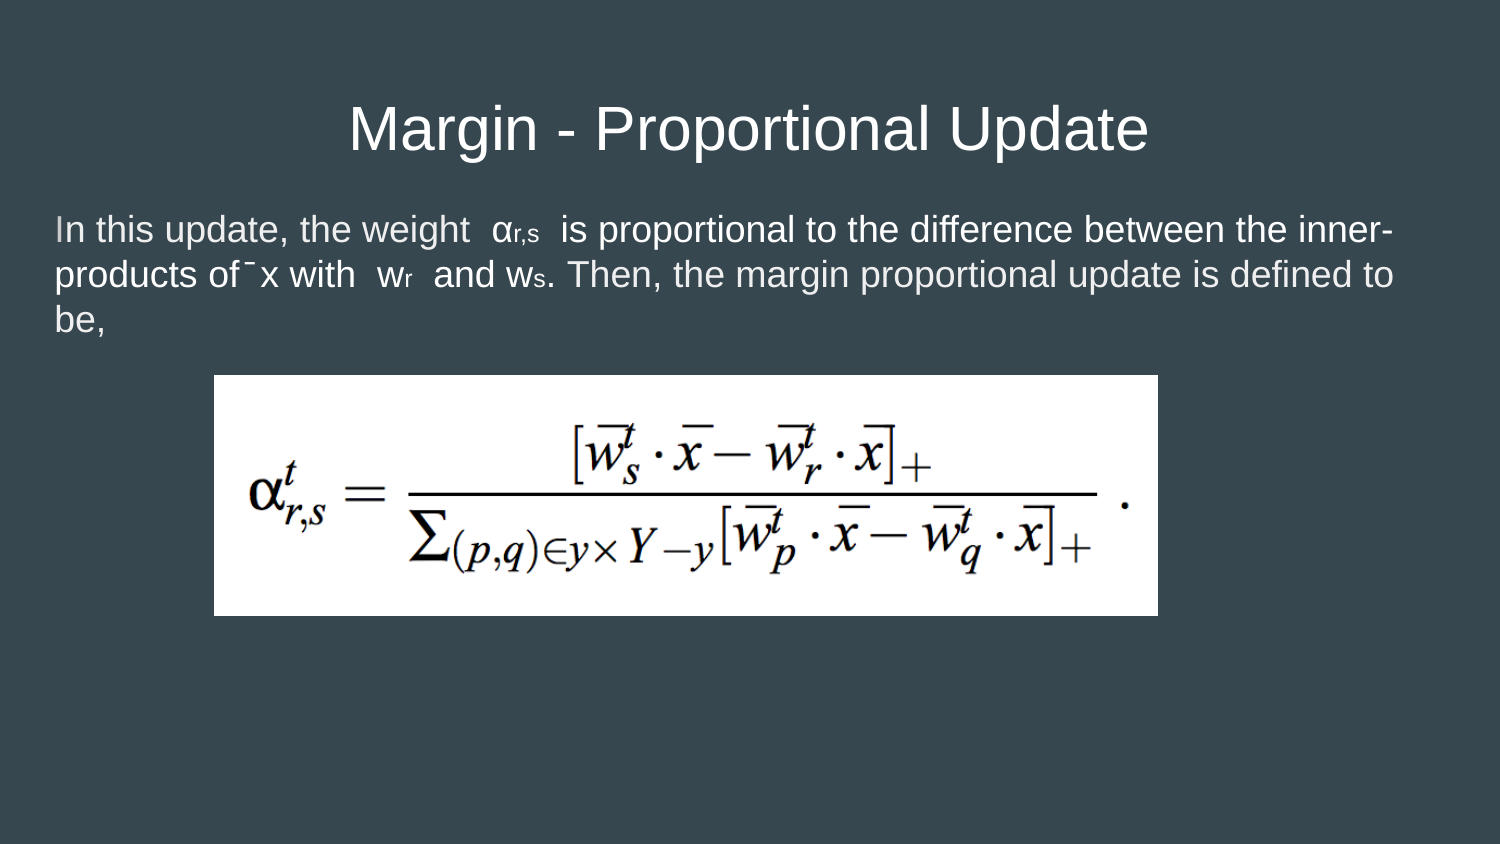

# Margin - Proportional Update
In this update, the weight αr,s is proportional to the difference between the inner-products of ̄ x with wr and ws. Then, the margin proportional update is defined to be,